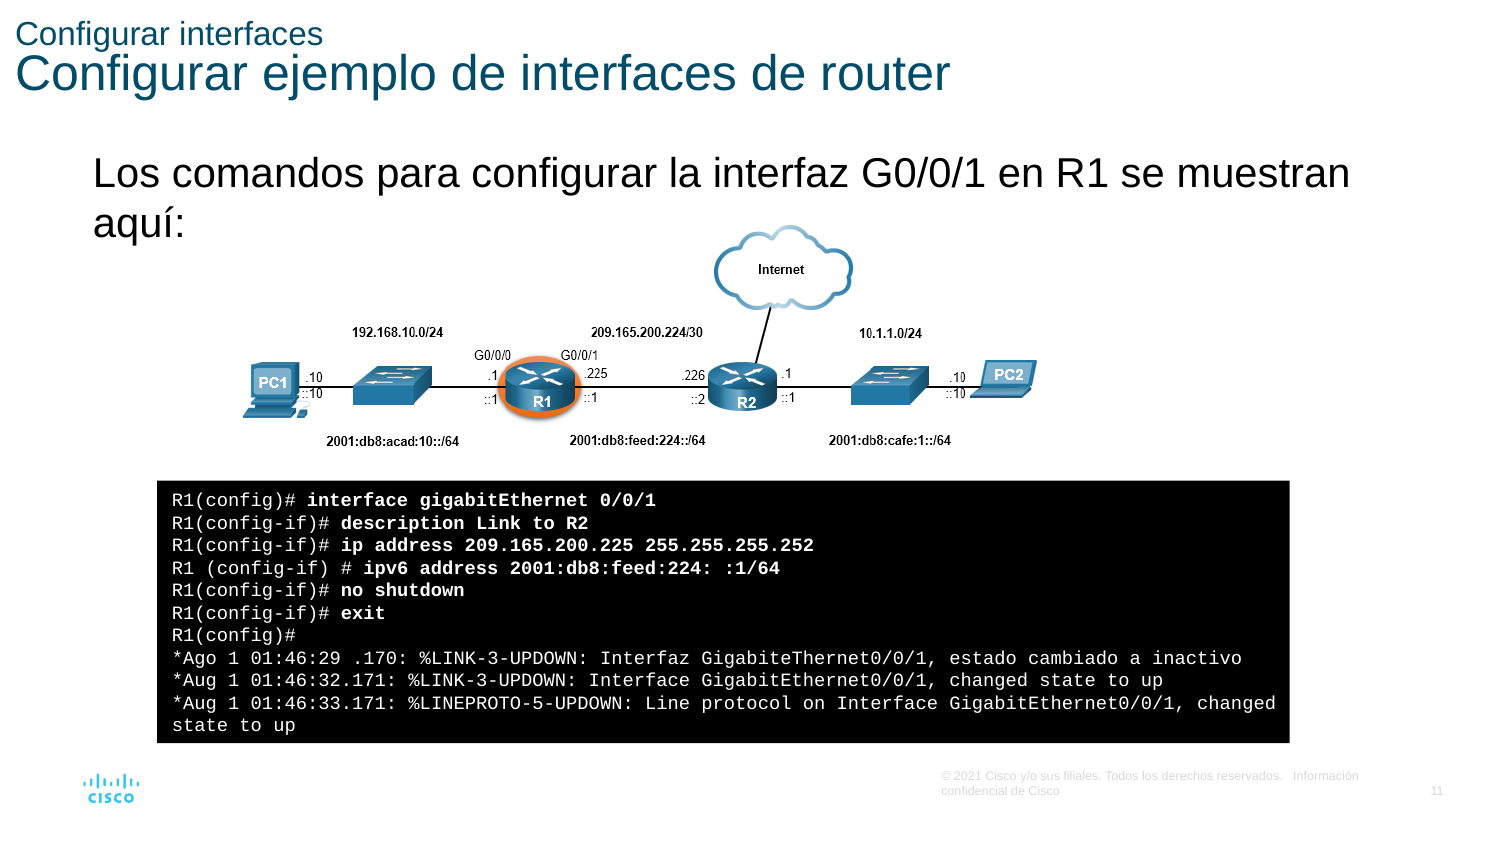

# Configurar interfaces Configurar ejemplo de interfaces de router
Los comandos para configurar la interfaz G0/0/1 en R1 se muestran aquí:
R1(config)# interface gigabitEthernet 0/0/1
R1(config-if)# description Link to R2
R1(config-if)# ip address 209.165.200.225 255.255.255.252
R1 (config-if) # ipv6 address 2001:db8:feed:224: :1/64
R1(config-if)# no shutdown
R1(config-if)# exit
R1(config)#
*Ago 1 01:46:29 .170: %LINK-3-UPDOWN: Interfaz GigabiteThernet0/0/1, estado cambiado a inactivo
*Aug 1 01:46:32.171: %LINK-3-UPDOWN: Interface GigabitEthernet0/0/1, changed state to up
*Aug 1 01:46:33.171: %LINEPROTO-5-UPDOWN: Line protocol on Interface GigabitEthernet0/0/1, changed state to up